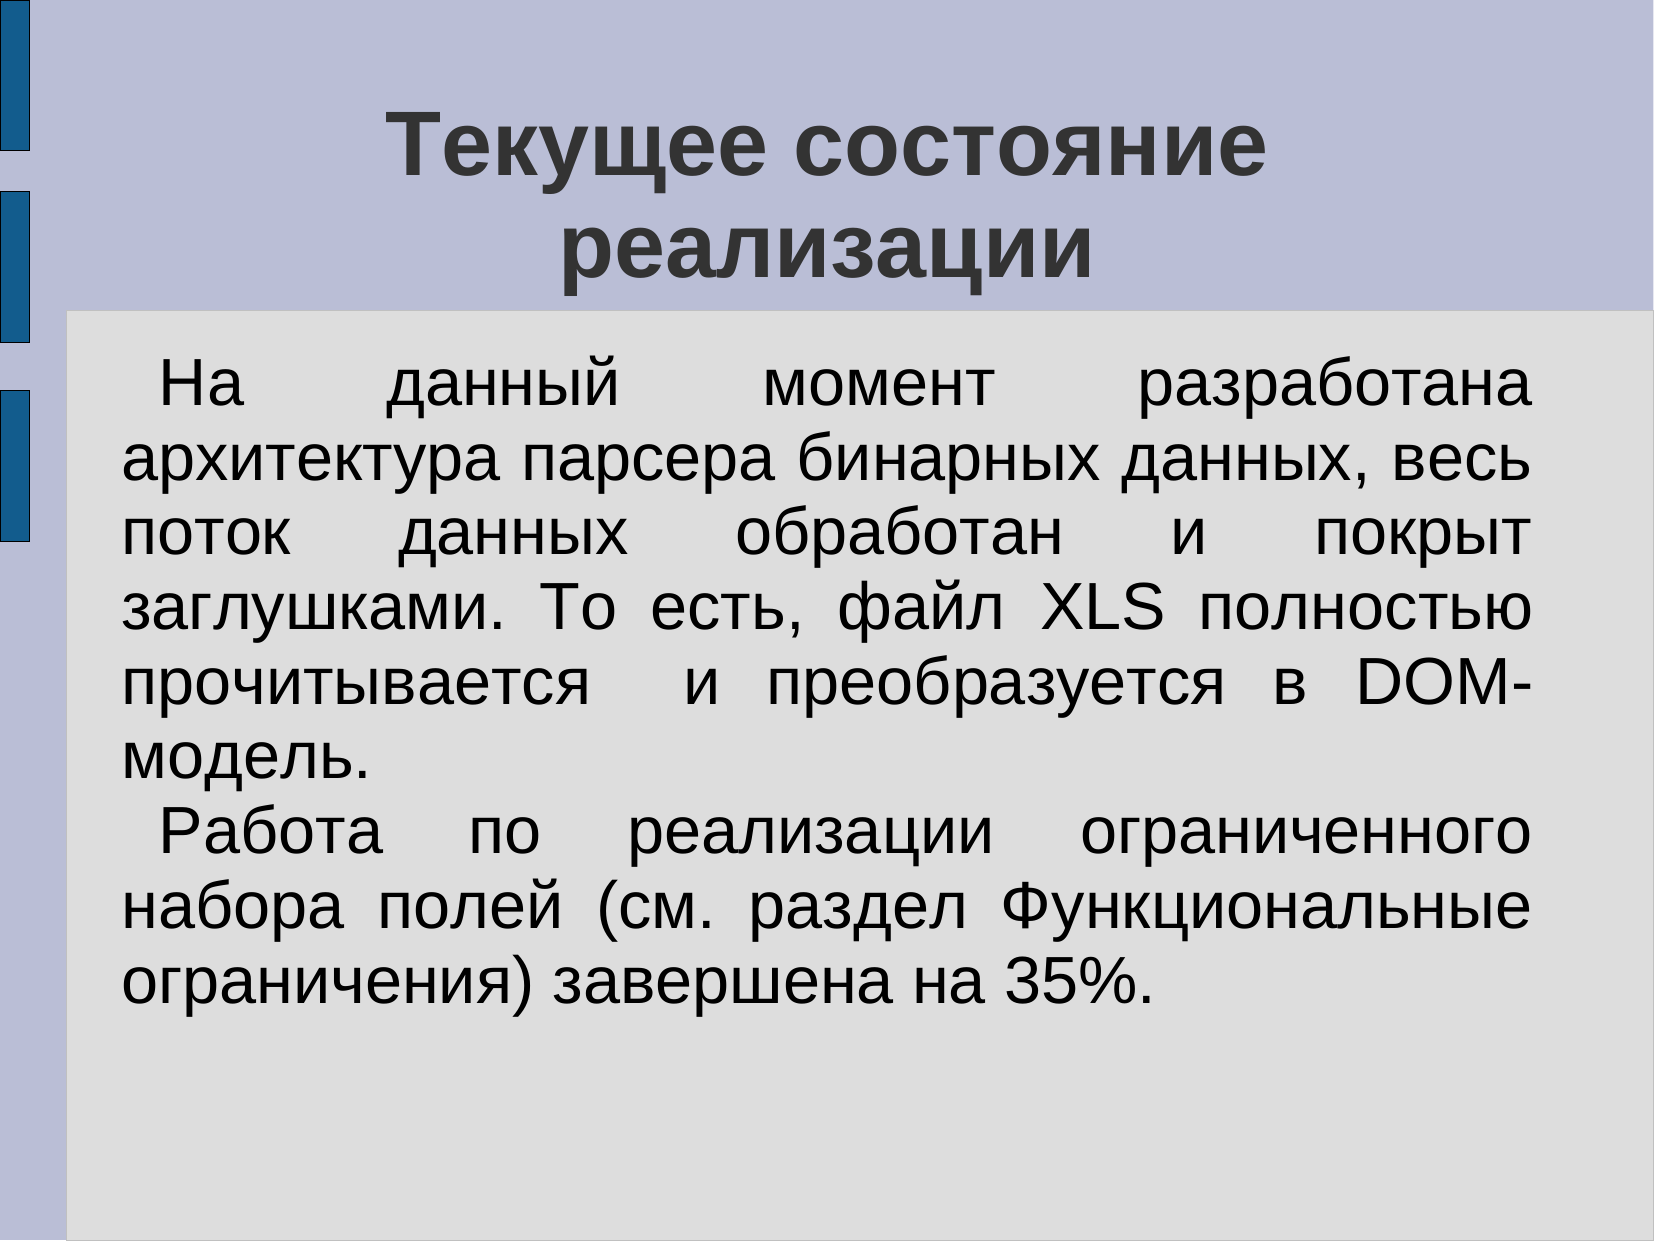

# Текущее состояние реализации
На данный момент разработана архитектура парсера бинарных данных, весь поток данных обработан и покрыт заглушками. То есть, файл XLS полностью прочитывается и преобразуется в DOM-модель.
Работа по реализации ограниченного набора полей (см. раздел Функциональные ограничения) завершена на 35%.